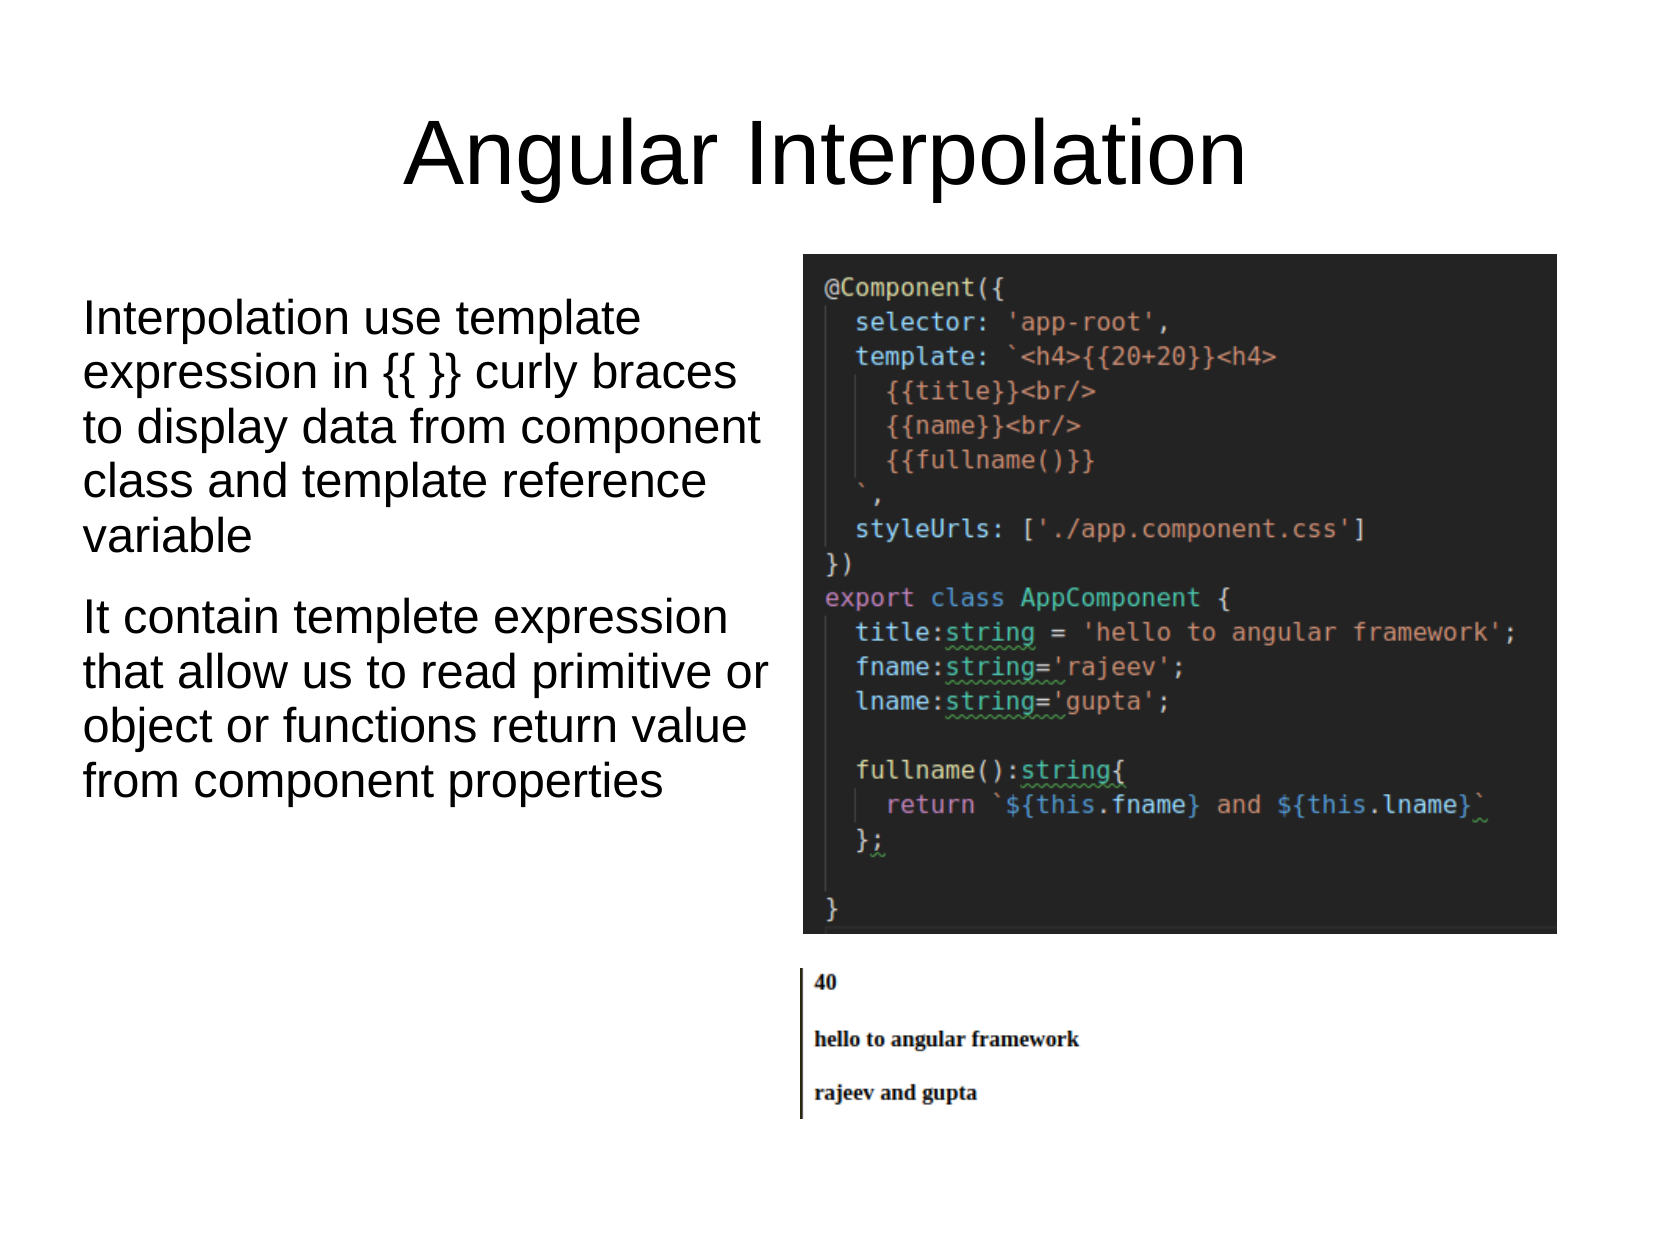

# Angular Interpolation
Interpolation use template expression in {{ }} curly braces to display data from component class and template reference variable
It contain templete expression that allow us to read primitive or object or functions return value from component properties